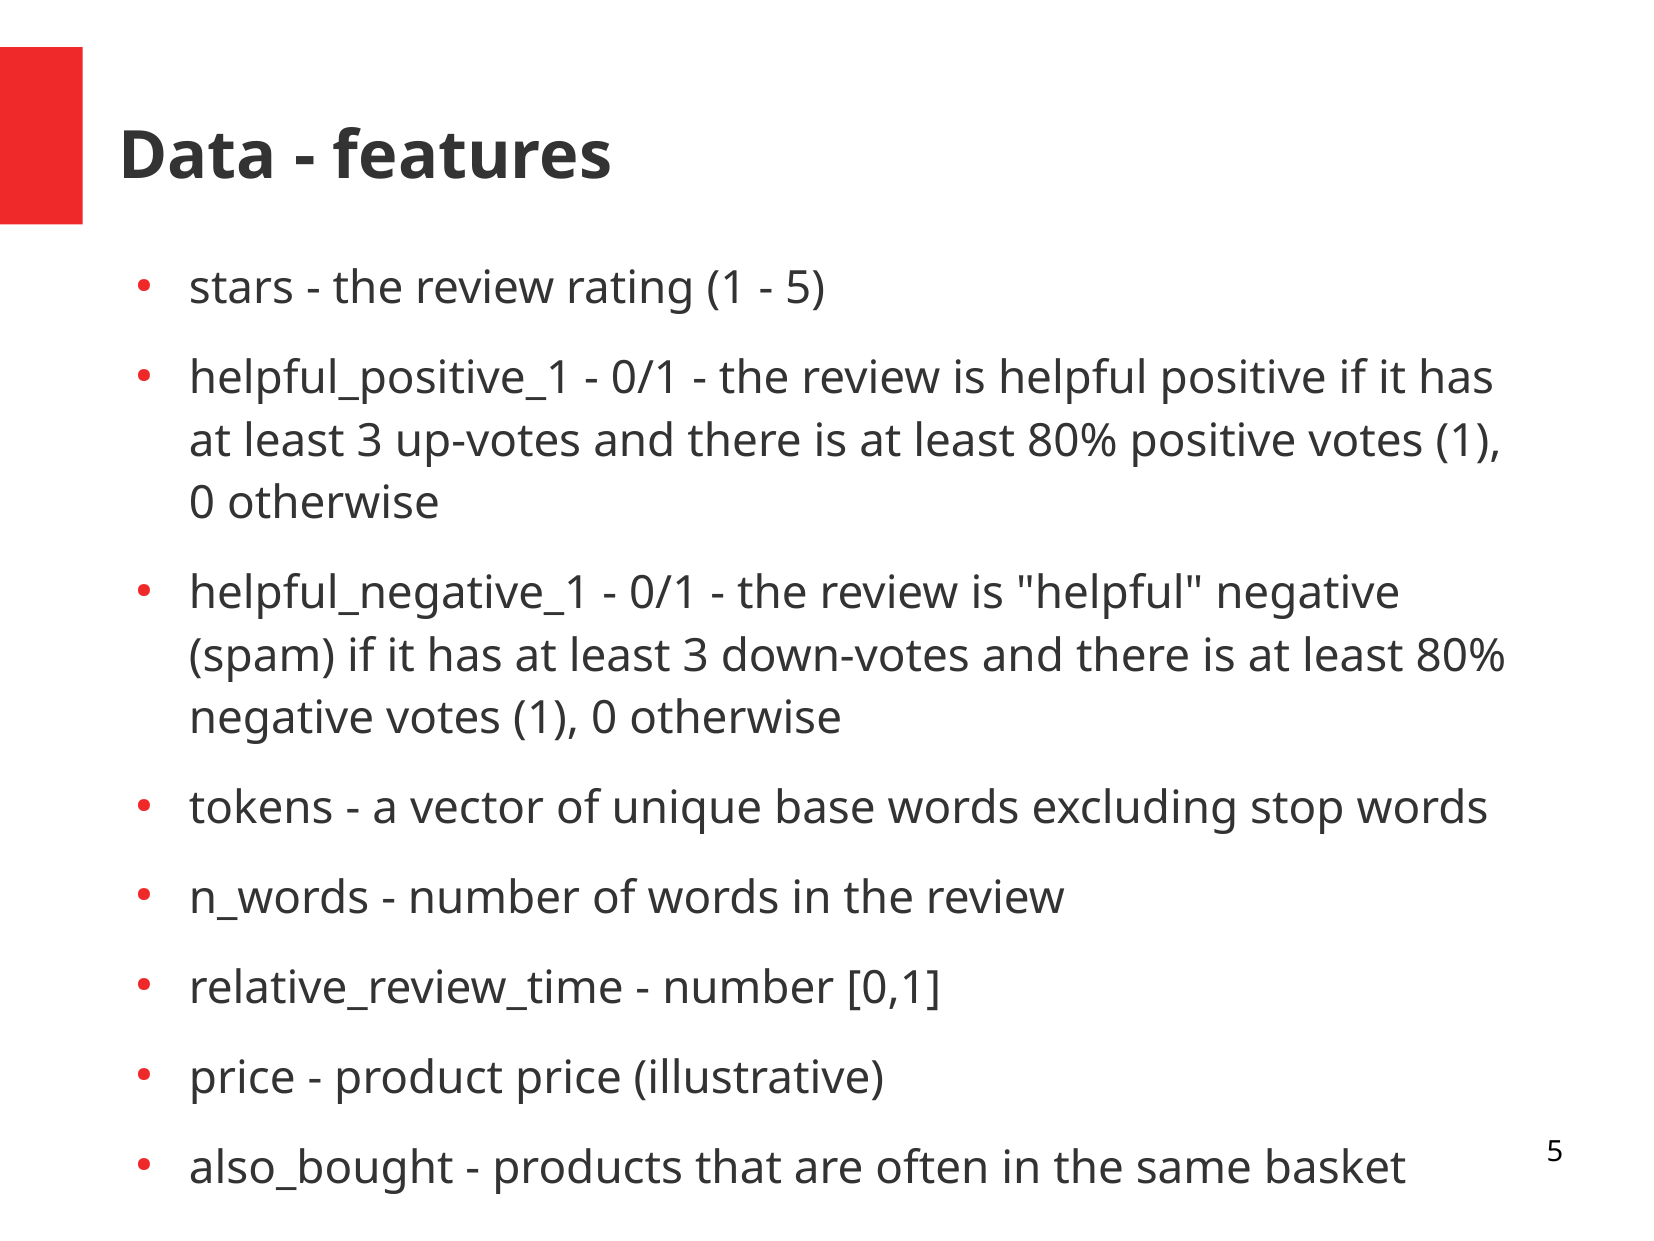

# Data - features
stars - the review rating (1 - 5)
helpful_positive_1 - 0/1 - the review is helpful positive if it has at least 3 up-votes and there is at least 80% positive votes (1), 0 otherwise
helpful_negative_1 - 0/1 - the review is "helpful" negative (spam) if it has at least 3 down-votes and there is at least 80% negative votes (1), 0 otherwise
tokens - a vector of unique base words excluding stop words
n_words - number of words in the review
relative_review_time - number [0,1]
price - product price (illustrative)
also_bought - products that are often in the same basket
5